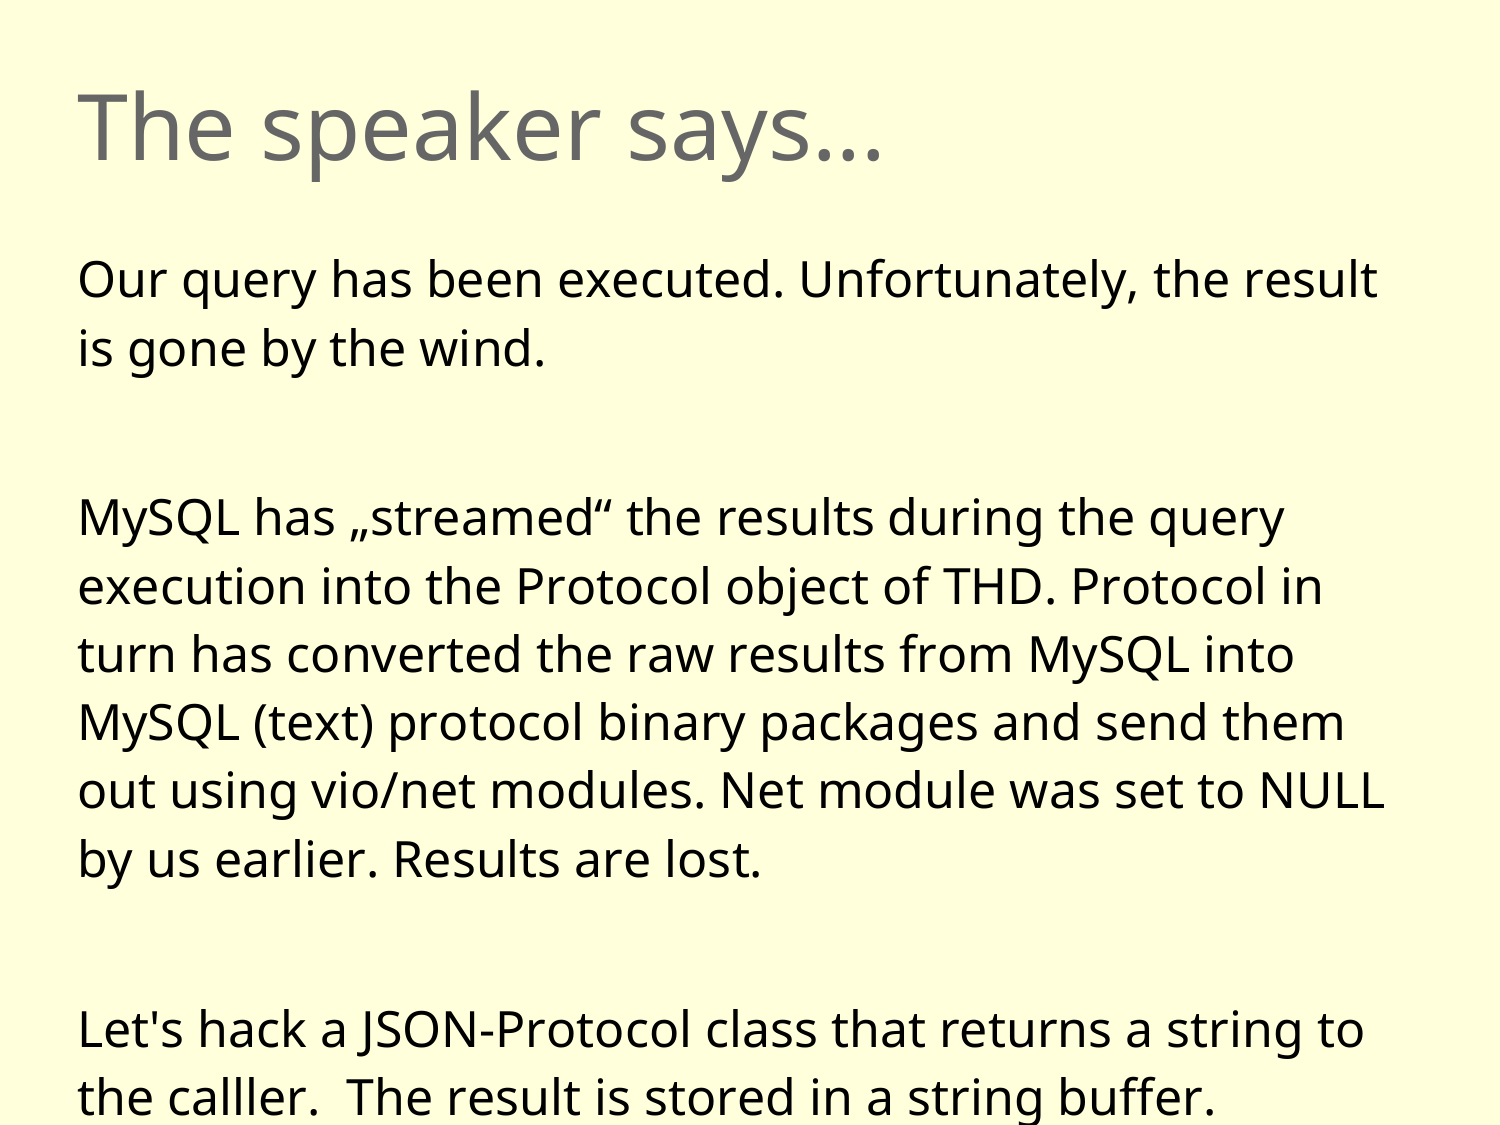

# The speaker says...
Our query has been executed. Unfortunately, the result is gone by the wind.
MySQL has „streamed“ the results during the query execution into the Protocol object of THD. Protocol in turn has converted the raw results from MySQL into MySQL (text) protocol binary packages and send them out using vio/net modules. Net module was set to NULL by us earlier. Results are lost.
Let's hack a JSON-Protocol class that returns a string to the calller. The result is stored in a string buffer.